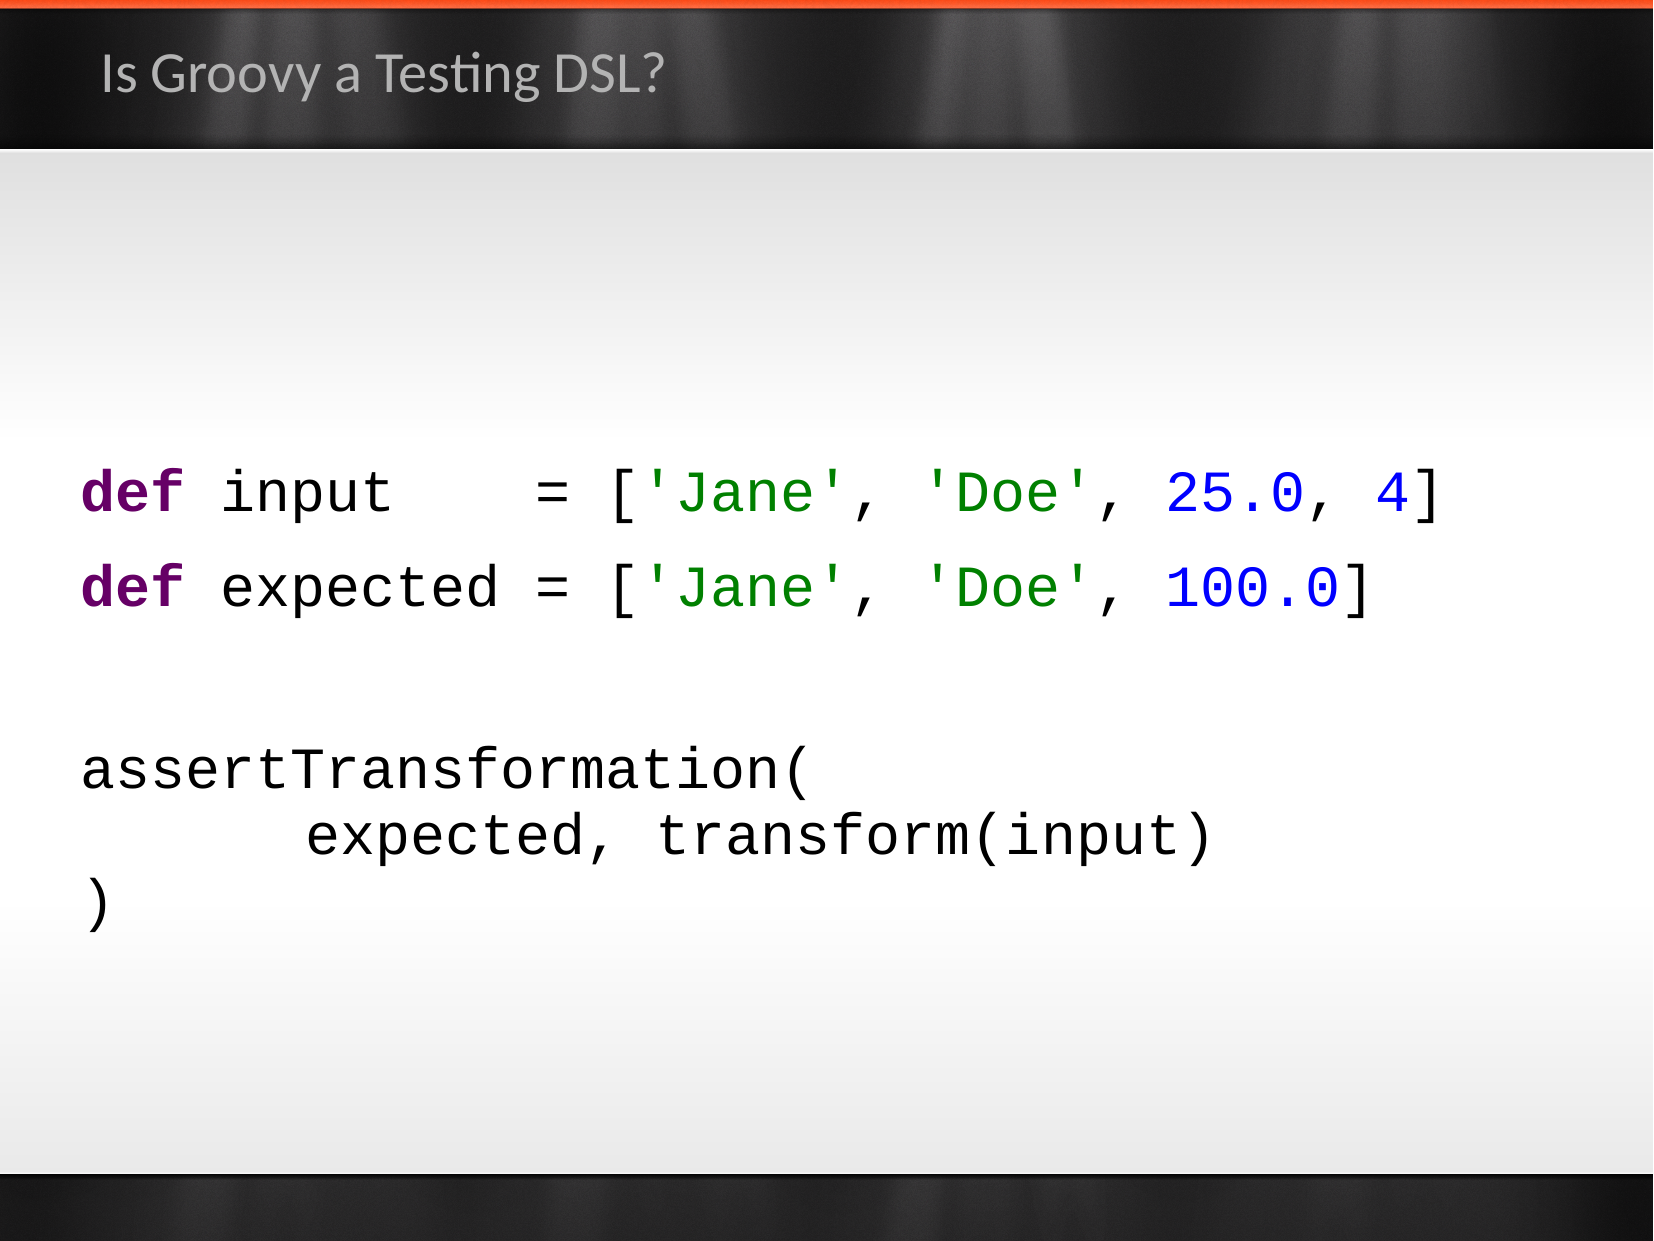

# Is Groovy a Testing DSL?
def input = ['Jane', 'Doe', 25.0, 4]
def expected = ['Jane', 'Doe', 100.0]
assertTransformation(
			expected, transform(input)
)